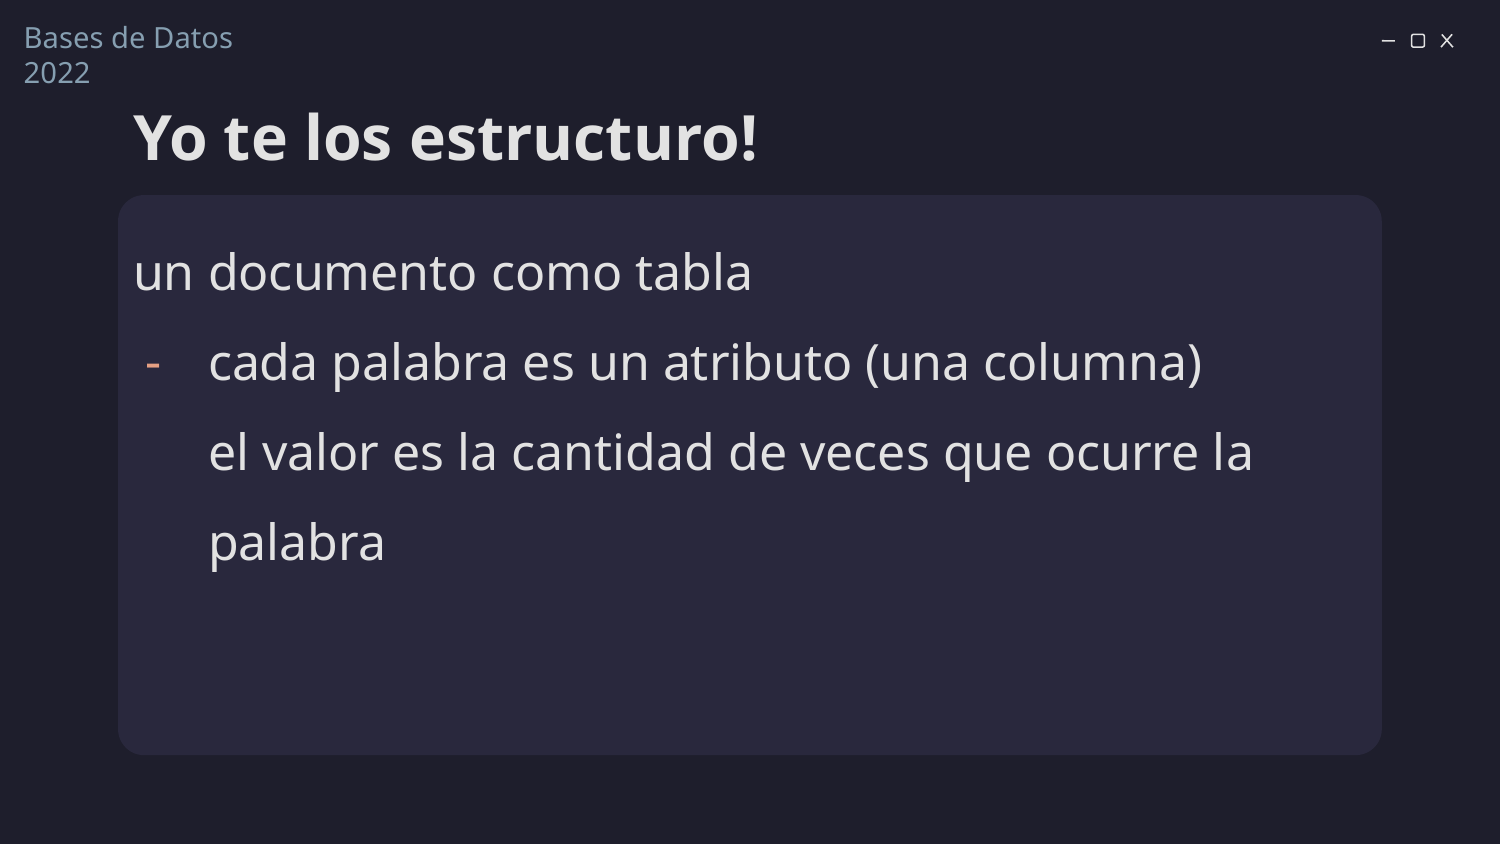

# Yo te los estructuro!
un documento como tabla
cada palabra es un atributo (una columna)
el valor es la cantidad de veces que ocurre la palabra